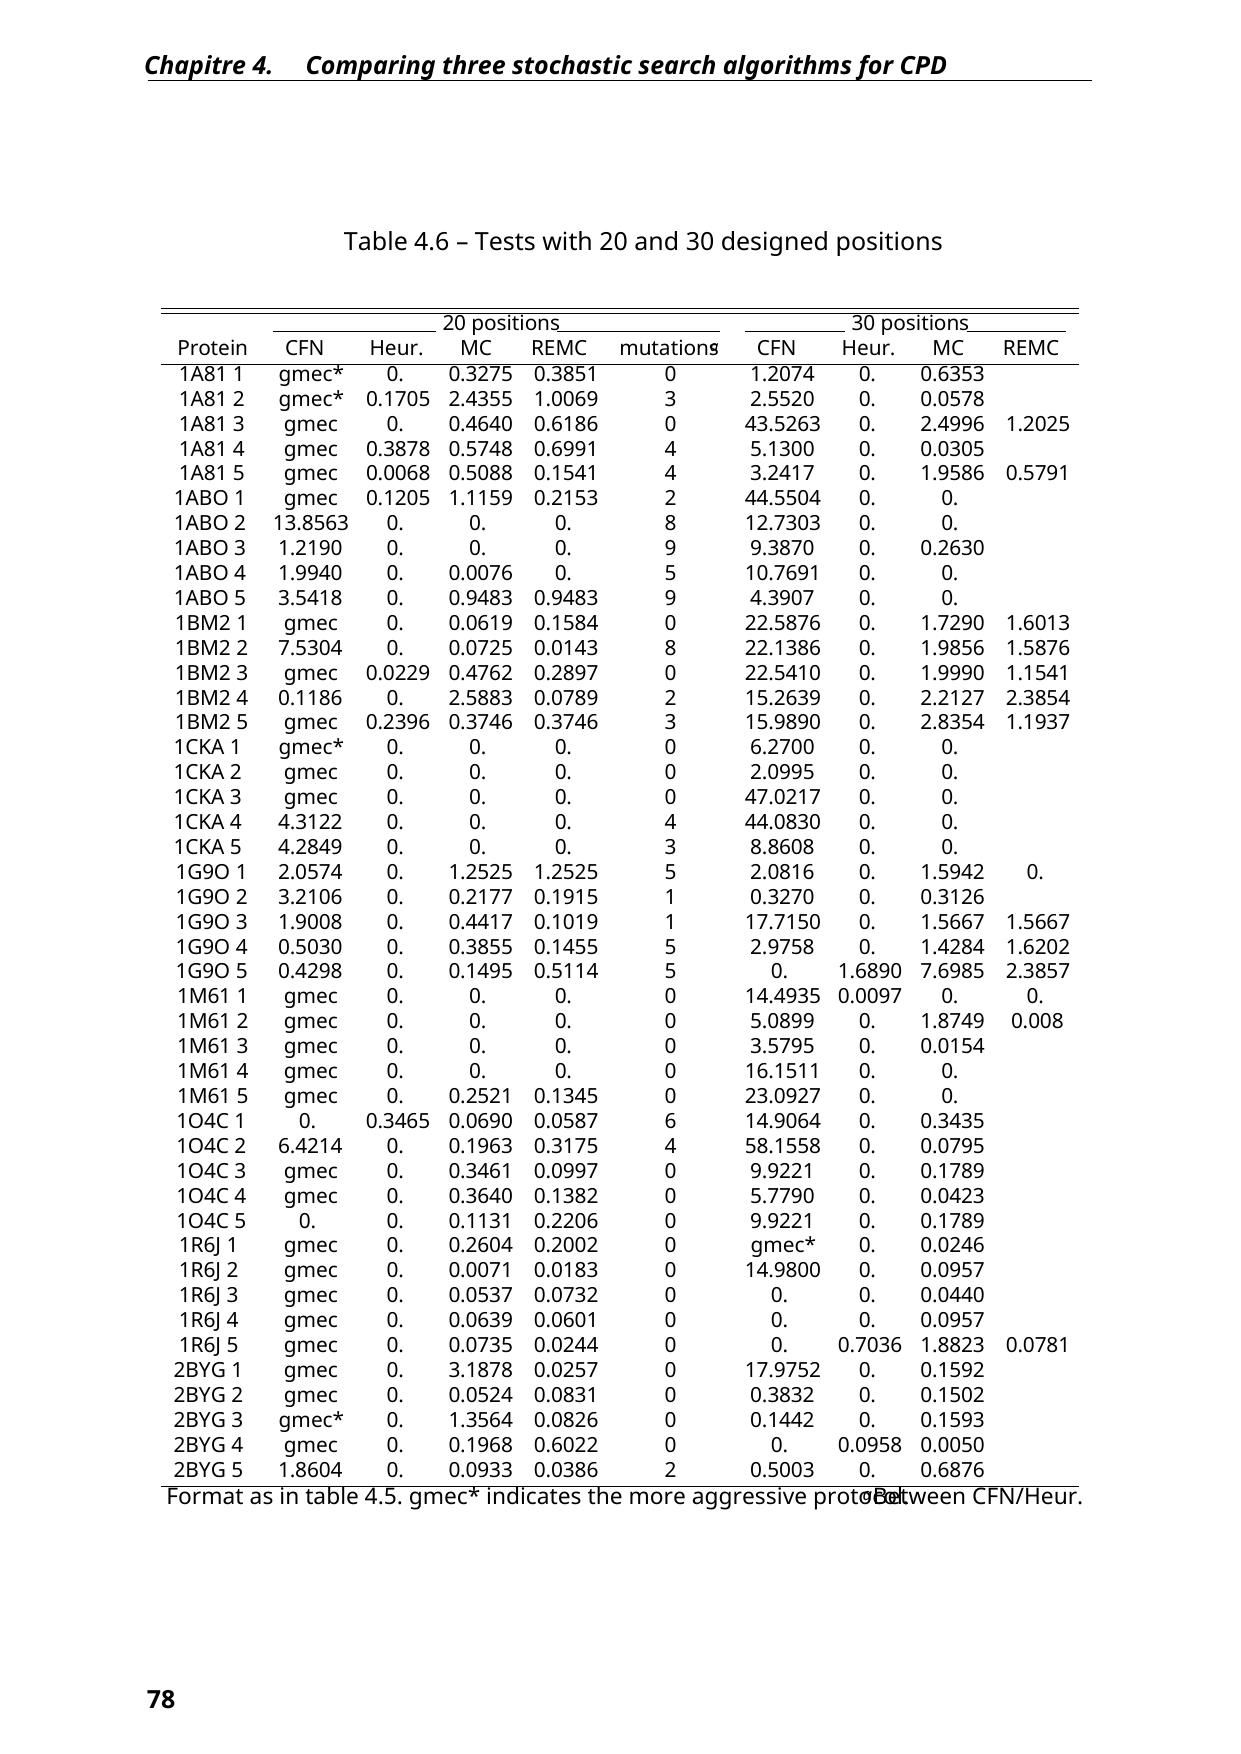

Chapitre 4.
Comparing three stochastic search algorithms for CPD
Table 4.6 – Tests with 20 and 30 designed positions
20 positions
30 positions
Protein
CFN
Heur.
MC
REMC
mutations
CFN
Heur.
MC
REMC
a
1A81 1
gmec*
0.
0.3275
0.3851
0
1.2074
0.
0.6353
1A81 2
gmec*
0.1705
2.4355
1.0069
3
2.5520
0.
0.0578
1A81 3
gmec
0.
0.4640
0.6186
0
43.5263
0.
2.4996
1.2025
1A81 4
gmec
0.3878
0.5748
0.6991
4
5.1300
0.
0.0305
1A81 5
gmec
0.0068
0.5088
0.1541
4
3.2417
0.
1.9586
0.5791
1ABO 1
gmec
0.1205
1.1159
0.2153
2
44.5504
0.
0.
1ABO 2
13.8563
0.
0.
0.
8
12.7303
0.
0.
1ABO 3
1.2190
0.
0.
0.
9
9.3870
0.
0.2630
1ABO 4
1.9940
0.
0.0076
0.
5
10.7691
0.
0.
1ABO 5
3.5418
0.
0.9483
0.9483
9
4.3907
0.
0.
1BM2 1
gmec
0.
0.0619
0.1584
0
22.5876
0.
1.7290
1.6013
1BM2 2
7.5304
0.
0.0725
0.0143
8
22.1386
0.
1.9856
1.5876
1BM2 3
gmec
0.0229
0.4762
0.2897
0
22.5410
0.
1.9990
1.1541
1BM2 4
0.1186
0.
2.5883
0.0789
2
15.2639
0.
2.2127
2.3854
1BM2 5
gmec
0.2396
0.3746
0.3746
3
15.9890
0.
2.8354
1.1937
1CKA 1
gmec*
0.
0.
0.
0
6.2700
0.
0.
1CKA 2
gmec
0.
0.
0.
0
2.0995
0.
0.
1CKA 3
gmec
0.
0.
0.
0
47.0217
0.
0.
1CKA 4
4.3122
0.
0.
0.
4
44.0830
0.
0.
1CKA 5
4.2849
0.
0.
0.
3
8.8608
0.
0.
1G9O 1
2.0574
0.
1.2525
1.2525
5
2.0816
0.
1.5942
0.
1G9O 2
3.2106
0.
0.2177
0.1915
1
0.3270
0.
0.3126
1G9O 3
1.9008
0.
0.4417
0.1019
1
17.7150
0.
1.5667
1.5667
1G9O 4
0.5030
0.
0.3855
0.1455
5
2.9758
0.
1.4284
1.6202
1G9O 5
0.4298
0.
0.1495
0.5114
5
0.
1.6890
7.6985
2.3857
1M61 1
gmec
0.
0.
0.
0
14.4935
0.0097
0.
0.
1M61 2
gmec
0.
0.
0.
0
5.0899
0.
1.8749
0.008
1M61 3
gmec
0.
0.
0.
0
3.5795
0.
0.0154
1M61 4
gmec
0.
0.
0.
0
16.1511
0.
0.
1M61 5
gmec
0.
0.2521
0.1345
0
23.0927
0.
0.
1O4C 1
0.
0.3465
0.0690
0.0587
6
14.9064
0.
0.3435
1O4C 2
6.4214
0.
0.1963
0.3175
4
58.1558
0.
0.0795
1O4C 3
gmec
0.
0.3461
0.0997
0
9.9221
0.
0.1789
1O4C 4
gmec
0.
0.3640
0.1382
0
5.7790
0.
0.0423
1O4C 5
0.
0.
0.1131
0.2206
0
9.9221
0.
0.1789
1R6J 1
gmec
0.
0.2604
0.2002
0
gmec*
0.
0.0246
1R6J 2
gmec
0.
0.0071
0.0183
0
14.9800
0.
0.0957
1R6J 3
gmec
0.
0.0537
0.0732
0
0.
0.
0.0440
1R6J 4
gmec
0.
0.0639
0.0601
0
0.
0.
0.0957
1R6J 5
gmec
0.
0.0735
0.0244
0
0.
0.7036
1.8823
0.0781
2BYG 1
gmec
0.
3.1878
0.0257
0
17.9752
0.
0.1592
2BYG 2
gmec
0.
0.0524
0.0831
0
0.3832
0.
0.1502
2BYG 3
gmec*
0.
1.3564
0.0826
0
0.1442
0.
0.1593
2BYG 4
gmec
0.
0.1968
0.6022
0
0.
0.0958
0.0050
2BYG 5
1.8604
0.
0.0933
0.0386
2
0.5003
0.
0.6876
Format as in table 4.5. gmec* indicates the more aggressive protocol.
Between CFN/Heur.
a
78